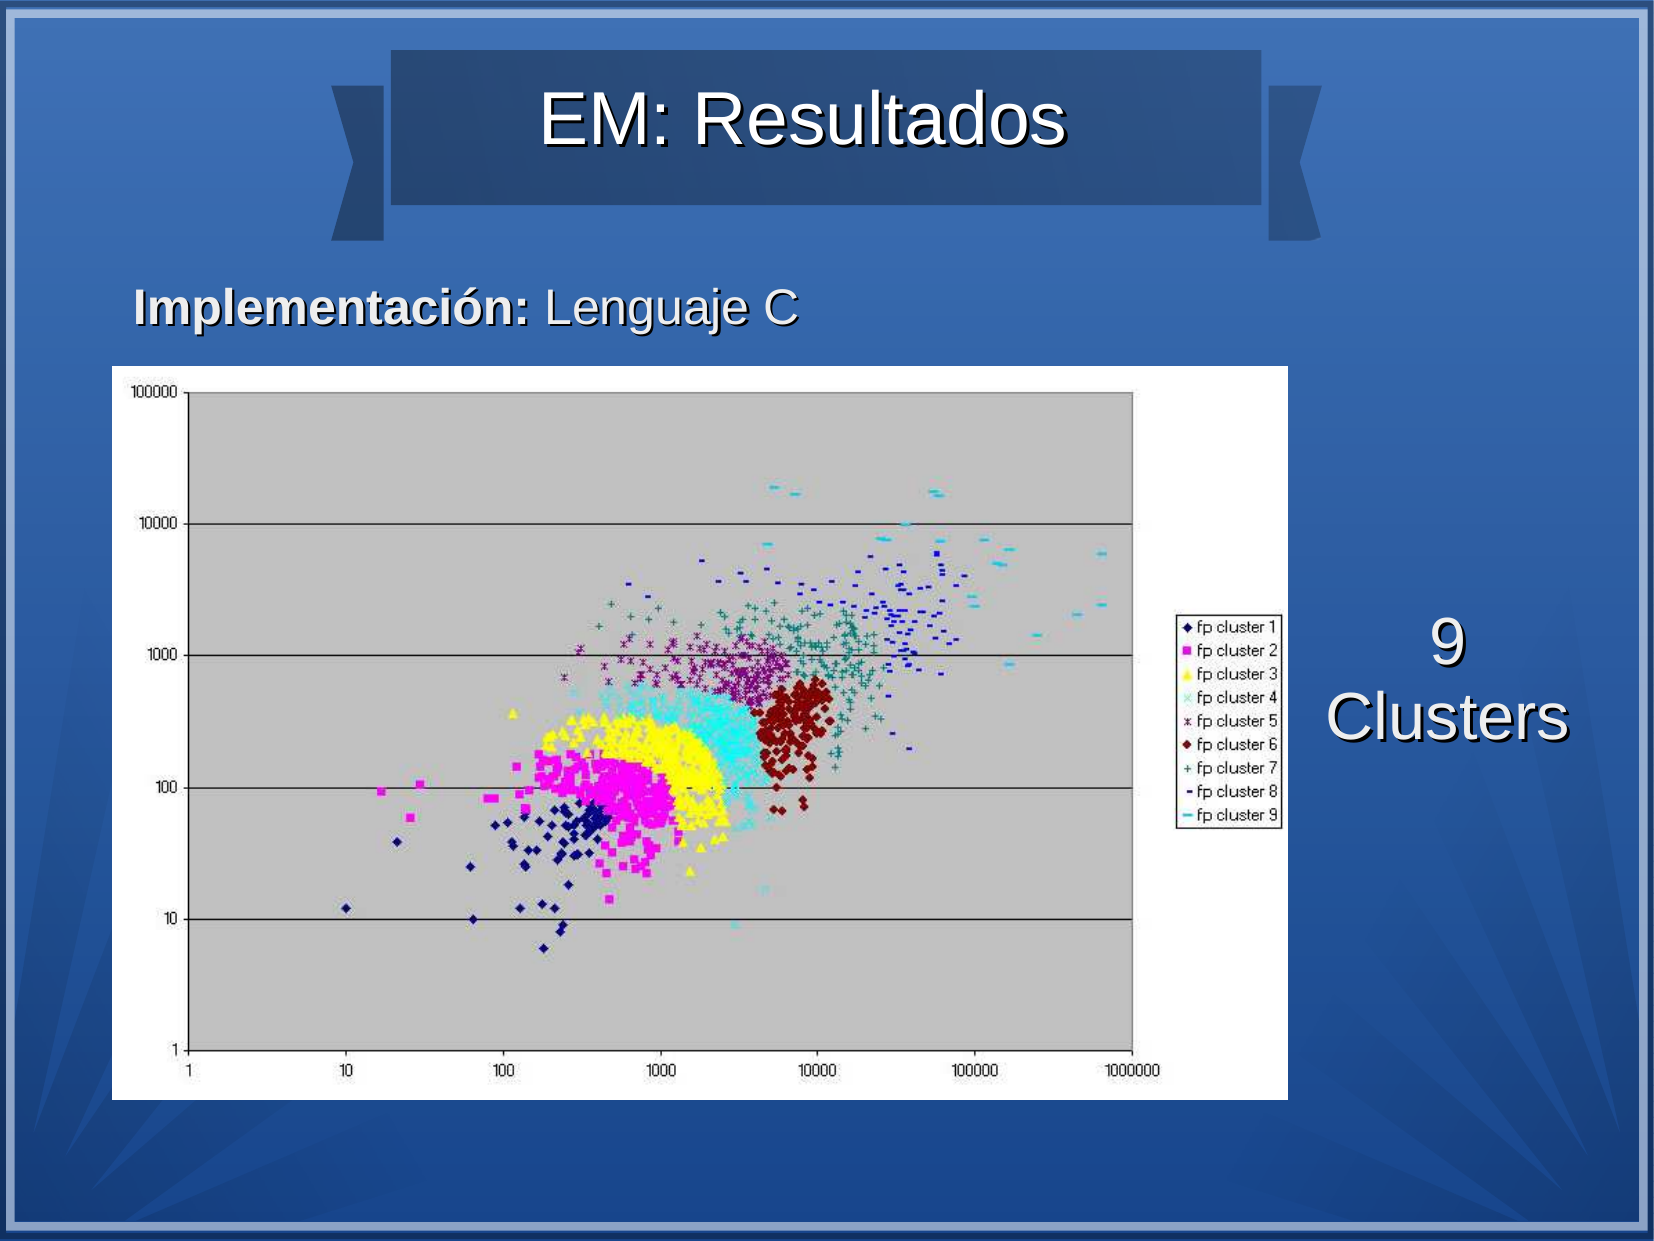

# EM: Resultados
Implementación: Lenguaje C
9 Clusters